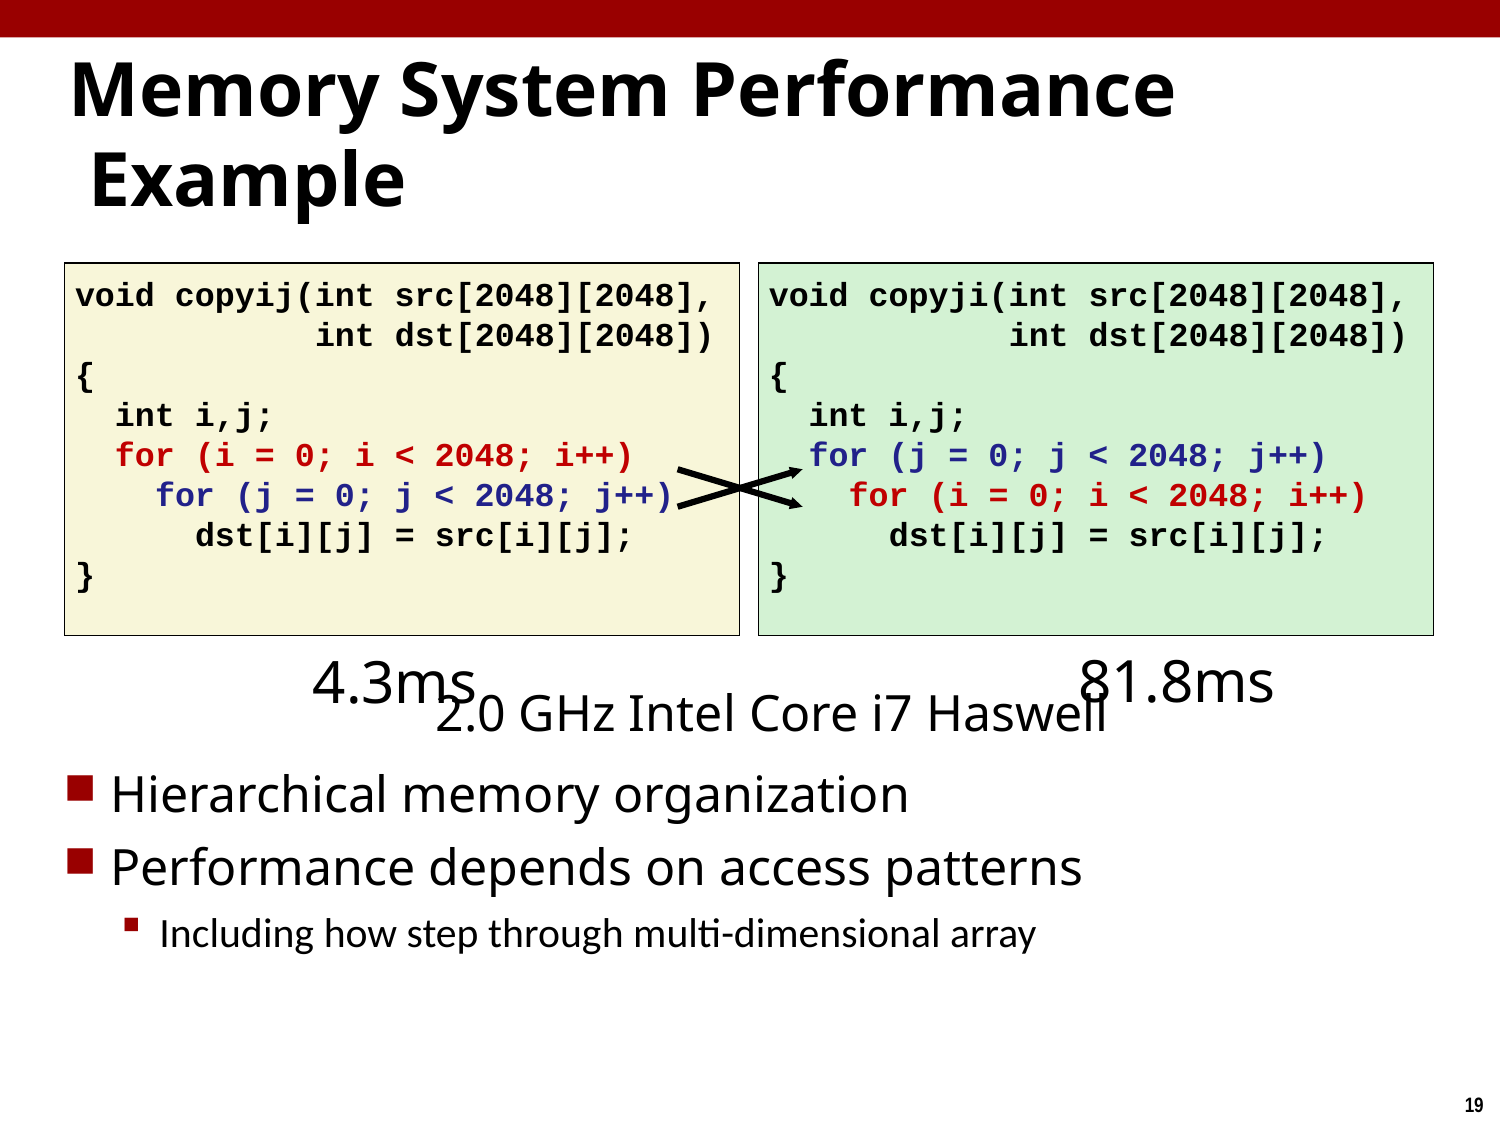

# Memory System Performance Example
void copyij(int src[2048][2048],
 int dst[2048][2048])
{
 int i,j;
 for (i = 0; i < 2048; i++)
 for (j = 0; j < 2048; j++)
 dst[i][j] = src[i][j];
}
void copyji(int src[2048][2048],
 int dst[2048][2048])
{
 int i,j;
 for (j = 0; j < 2048; j++)
 for (i = 0; i < 2048; i++)
 dst[i][j] = src[i][j];
}
4.3ms
81.8ms
2.0 GHz Intel Core i7 Haswell
Hierarchical memory organization
Performance depends on access patterns
Including how step through multi-dimensional array